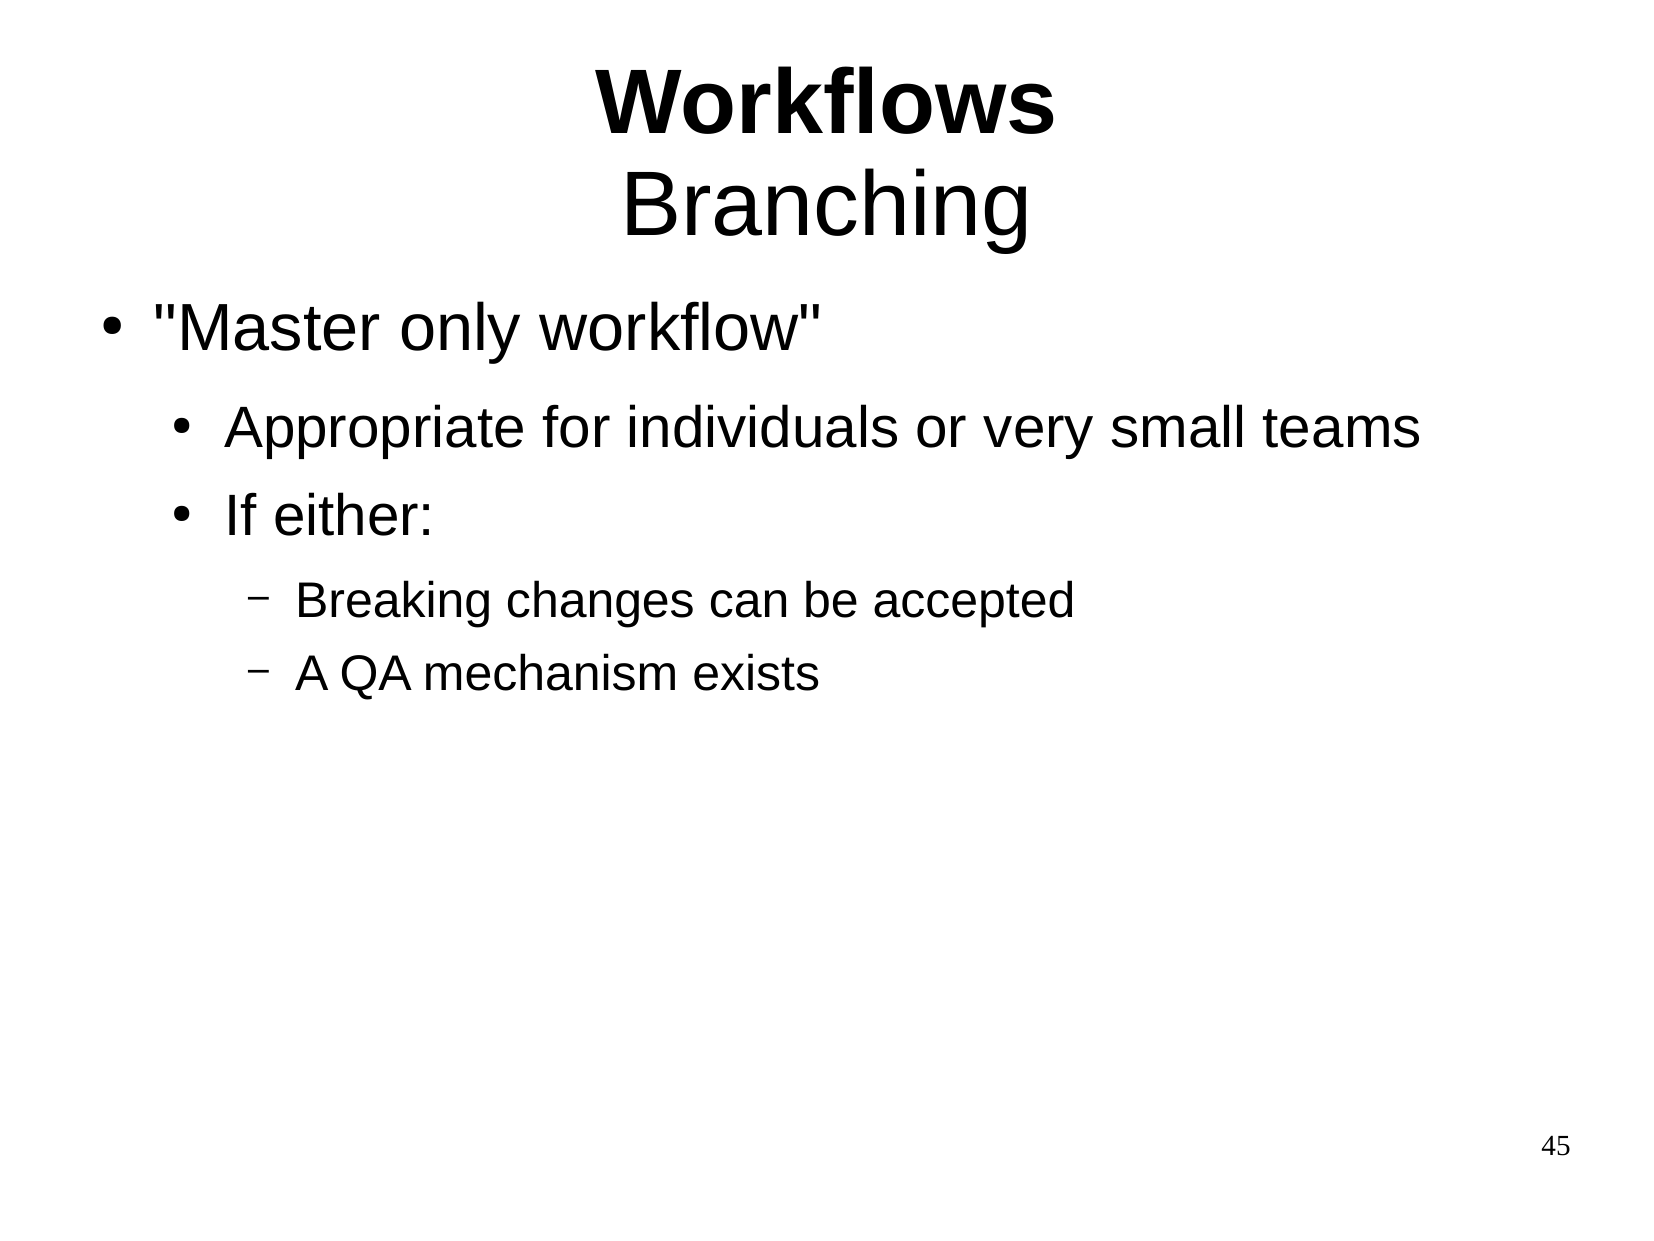

# Workflows Branching
"Master only workflow"
Appropriate for individuals or very small teams
If either:
Breaking changes can be accepted
A QA mechanism exists
45